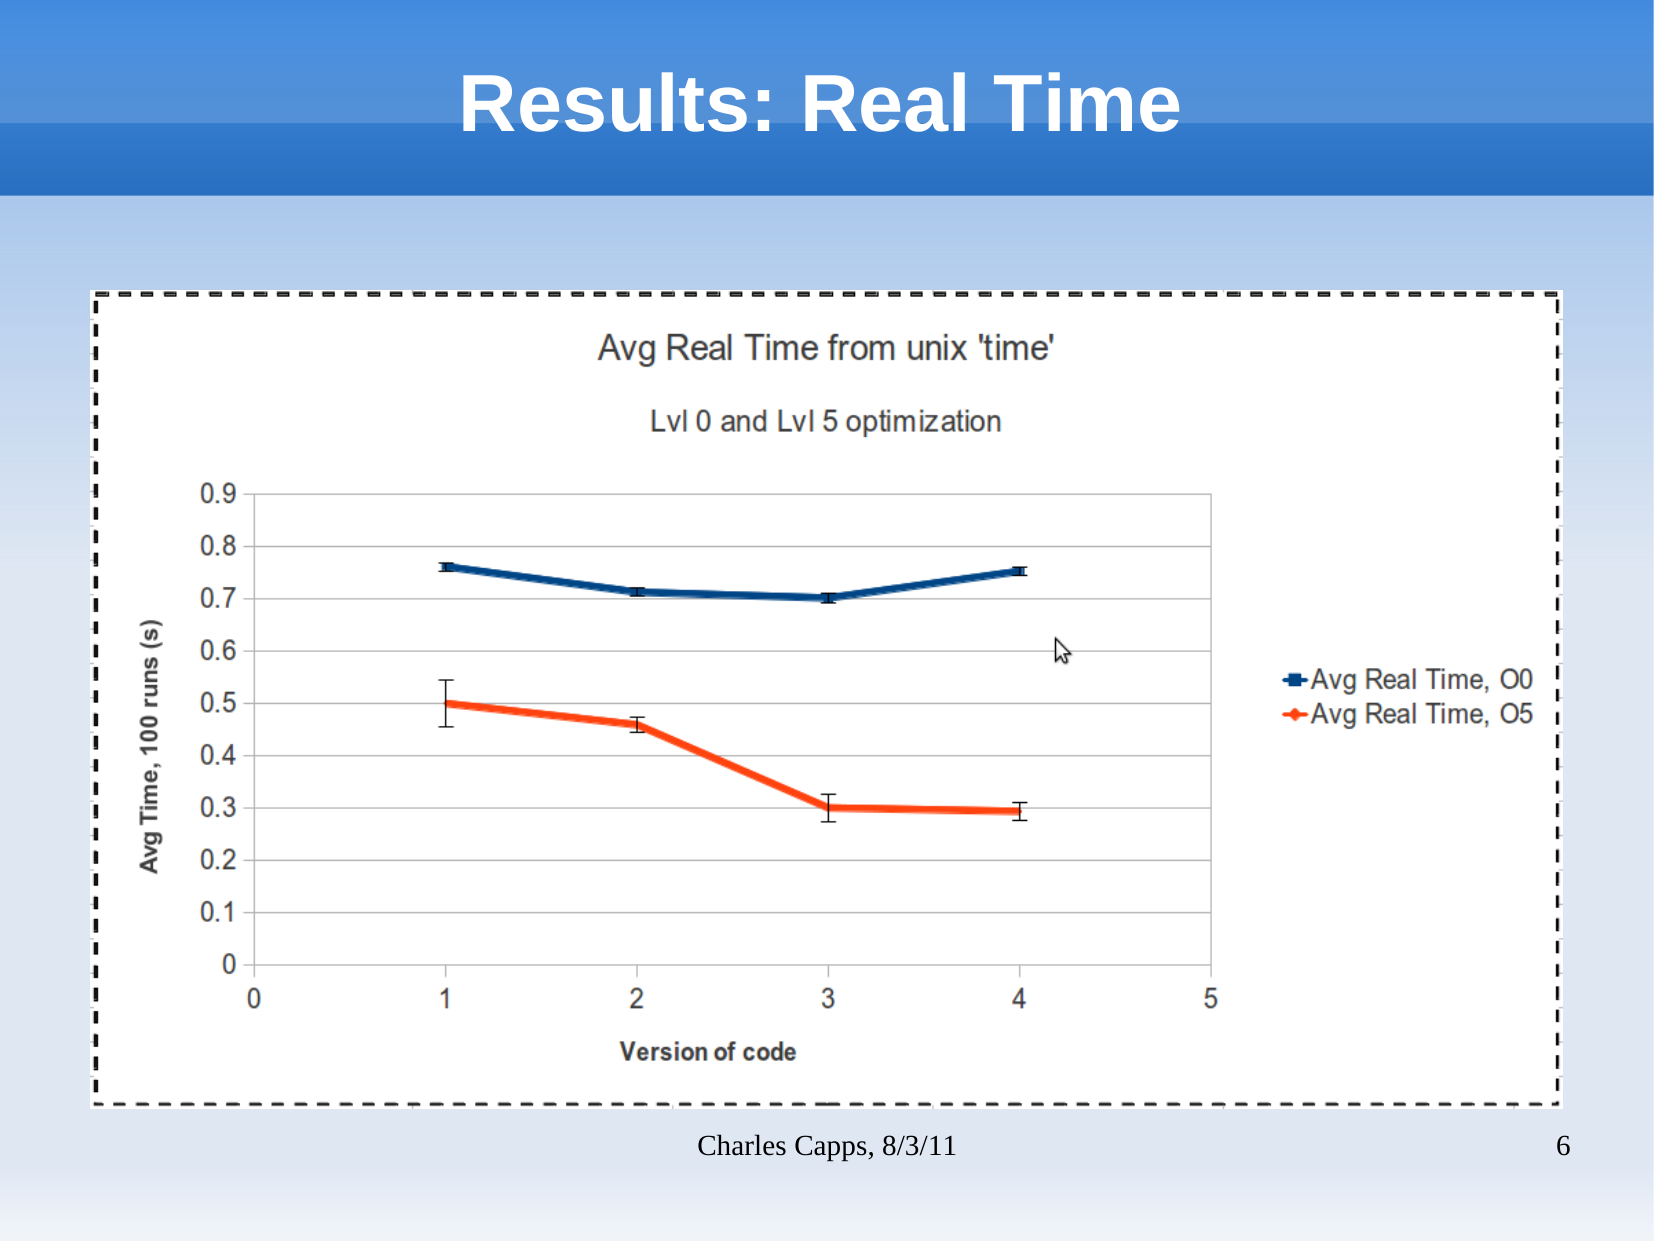

# Results: Real Time
Charles Capps, 8/3/11
6